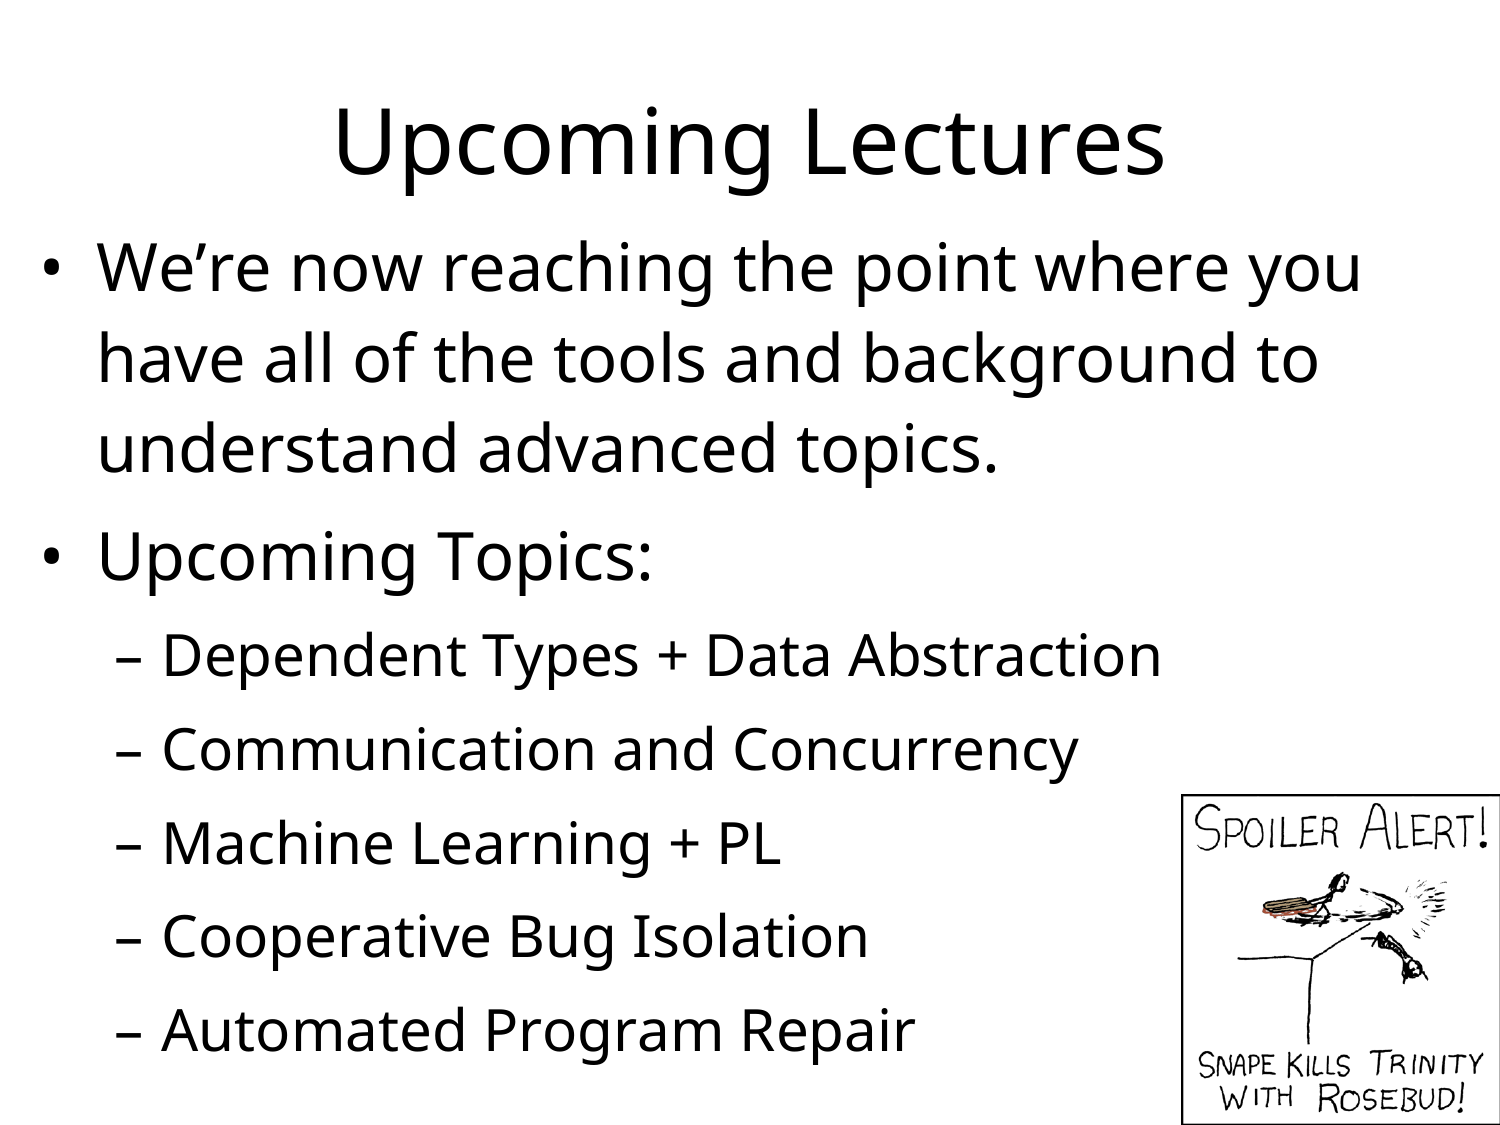

# Upcoming Lectures
We’re now reaching the point where you have all of the tools and background to understand advanced topics.
Upcoming Topics:
Dependent Types + Data Abstraction
Communication and Concurrency
Machine Learning + PL
Cooperative Bug Isolation
Automated Program Repair
3